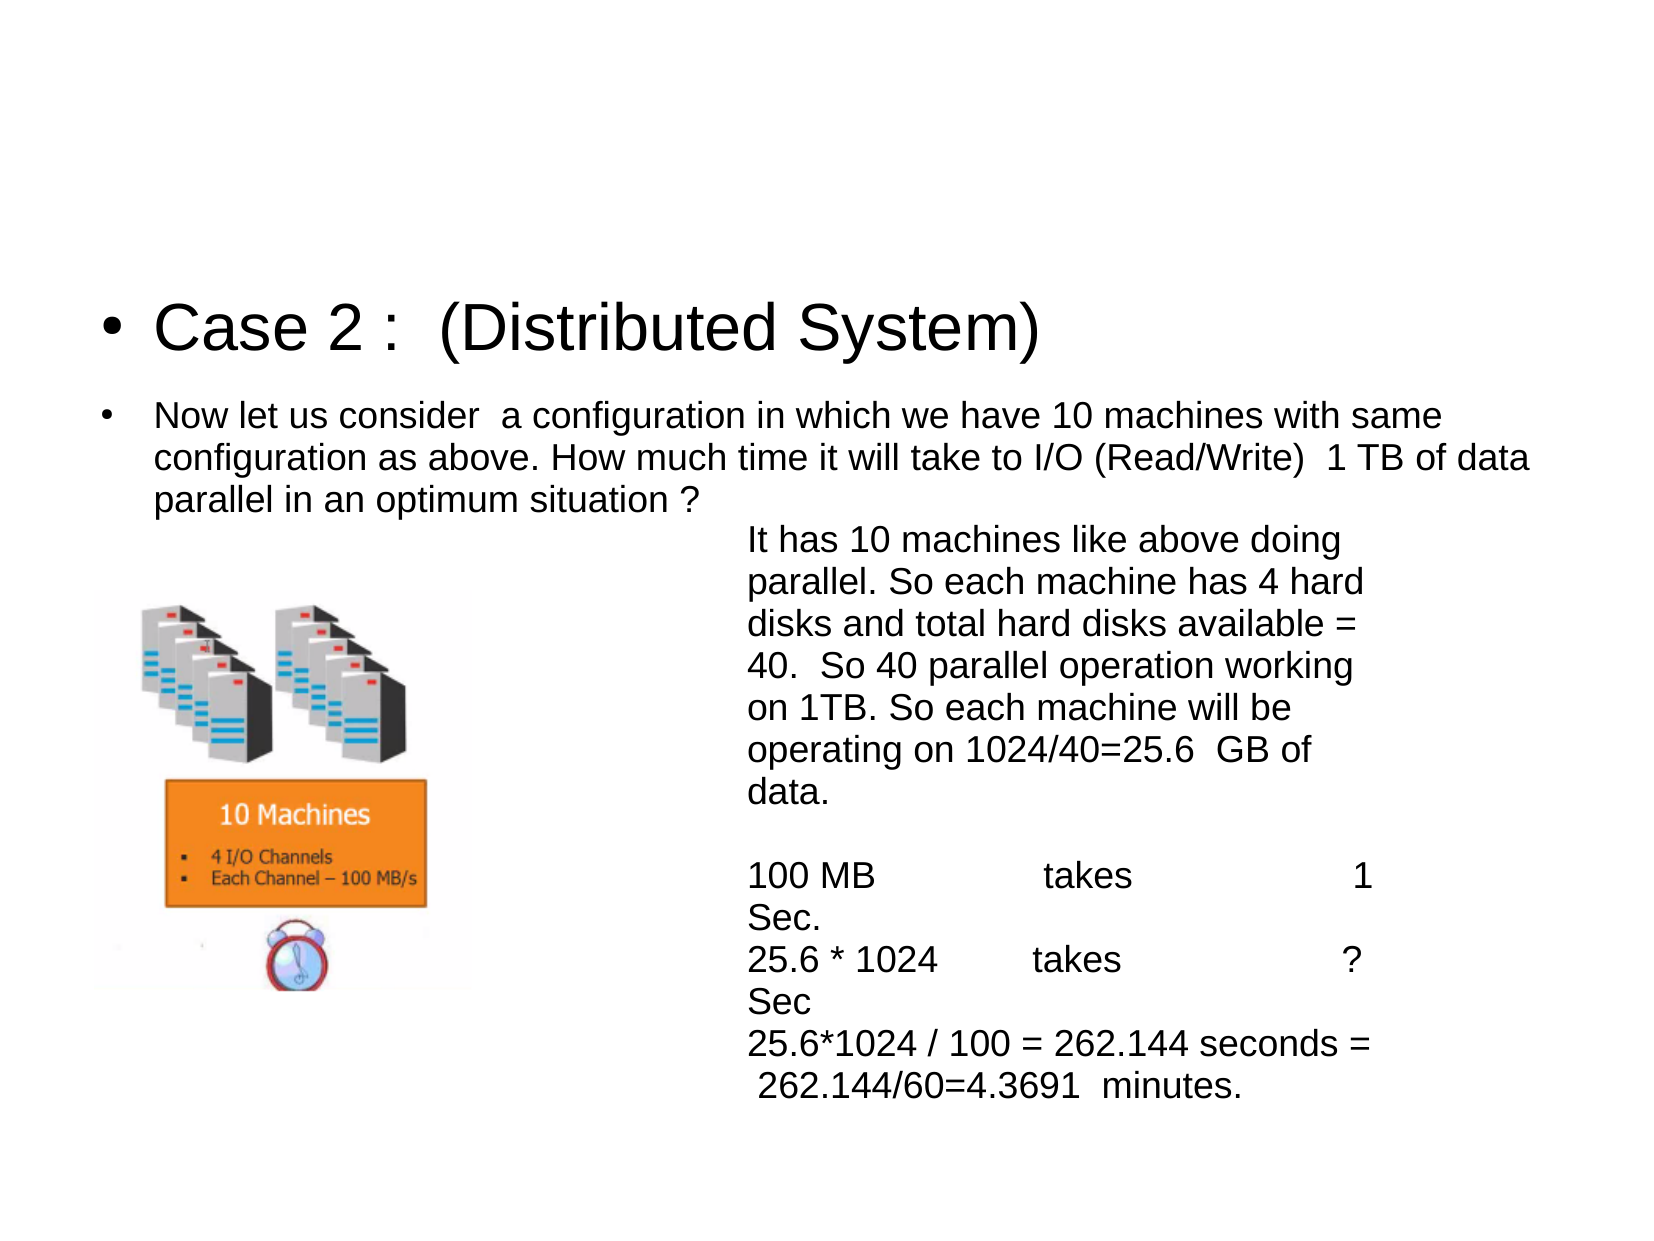

#
Case 2 : (Distributed System)
Now let us consider a configuration in which we have 10 machines with same configuration as above. How much time it will take to I/O (Read/Write) 1 TB of data parallel in an optimum situation ?
It has 10 machines like above doing parallel. So each machine has 4 hard disks and total hard disks available = 40. So 40 parallel operation working on 1TB. So each machine will be operating on 1024/40=25.6 GB of data.
100 MB takes 1 Sec.
25.6 * 1024 takes ? Sec
25.6*1024 / 100 = 262.144 seconds = 262.144/60=4.3691 minutes.